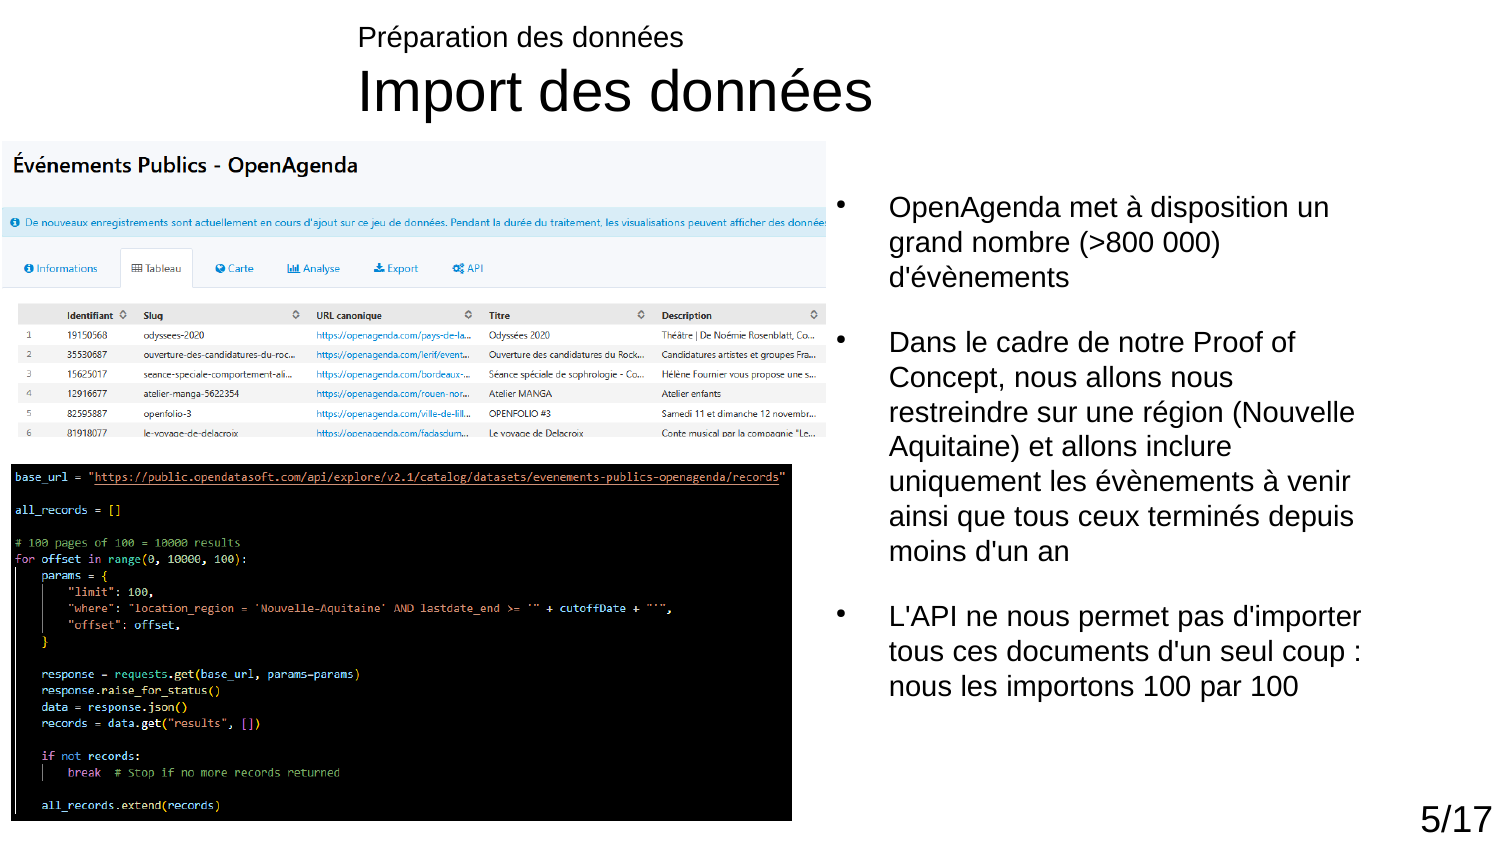

# Préparation des données Import des données
OpenAgenda met à disposition un grand nombre (>800 000) d'évènements
Dans le cadre de notre Proof of Concept, nous allons nous restreindre sur une région (Nouvelle Aquitaine) et allons inclure uniquement les évènements à venir ainsi que tous ceux terminés depuis moins d'un an
L'API ne nous permet pas d'importer tous ces documents d'un seul coup : nous les importons 100 par 100
5/17